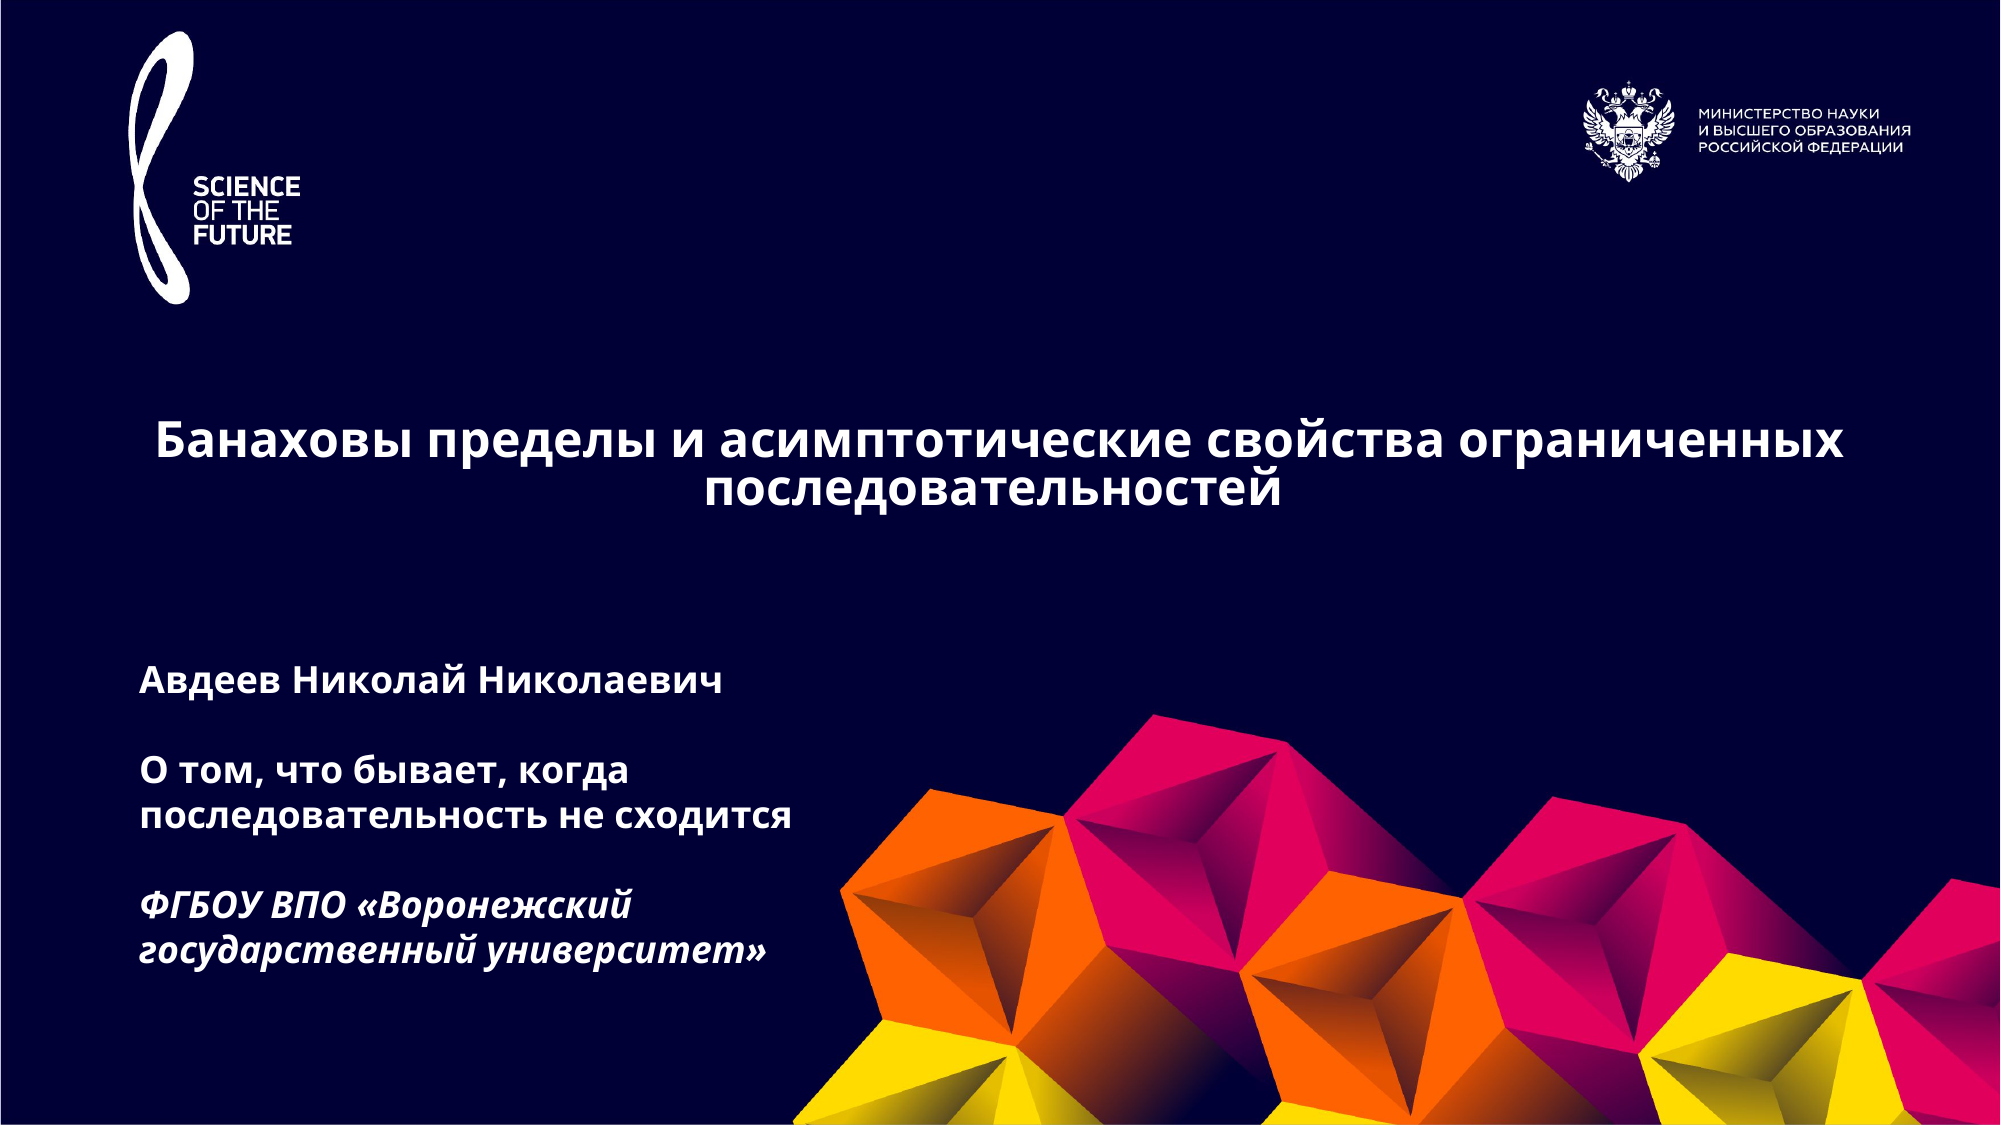

Банаховы пределы и асимптотические свойства ограниченных последовательностей
Авдеев Николай Николаевич
О том, что бывает, когда последовательность не сходится
ФГБОУ ВПО «Воронежский государственный университет»